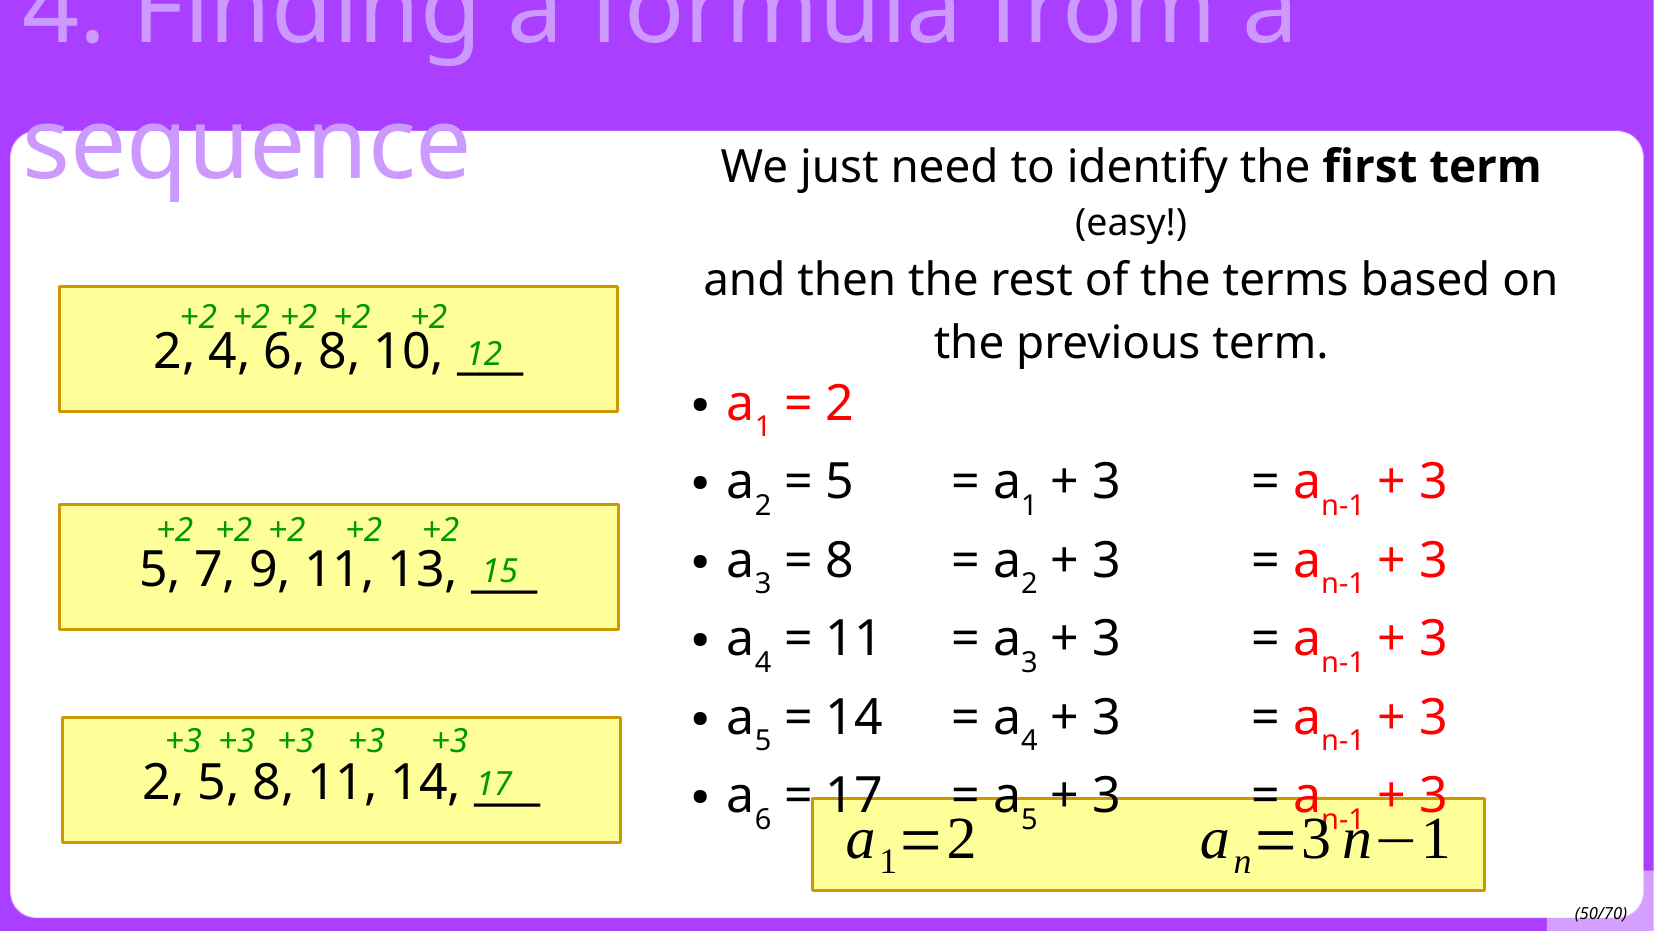

# 4. Finding a formula from a sequence
We just need to identify the first term (easy!)
and then the rest of the terms based on the previous term.
+2
+2
+2
+2
+2
2, 4, 6, 8, 10, ___
12
a1 = 2
a2 = 5 		= a1 + 3		= an-1 + 3
a3 = 8 		= a2 + 3 		= an-1 + 3
a4 = 11 	= a3 + 3 		= an-1 + 3
a5 = 14 	= a4 + 3		= an-1 + 3
a6 = 17 	= a5 + 3		= an-1 + 3
+2
+2
+2
+2
+2
5, 7, 9, 11, 13, ___
15
+3
+3
+3
+3
+3
2, 5, 8, 11, 14, ___
17